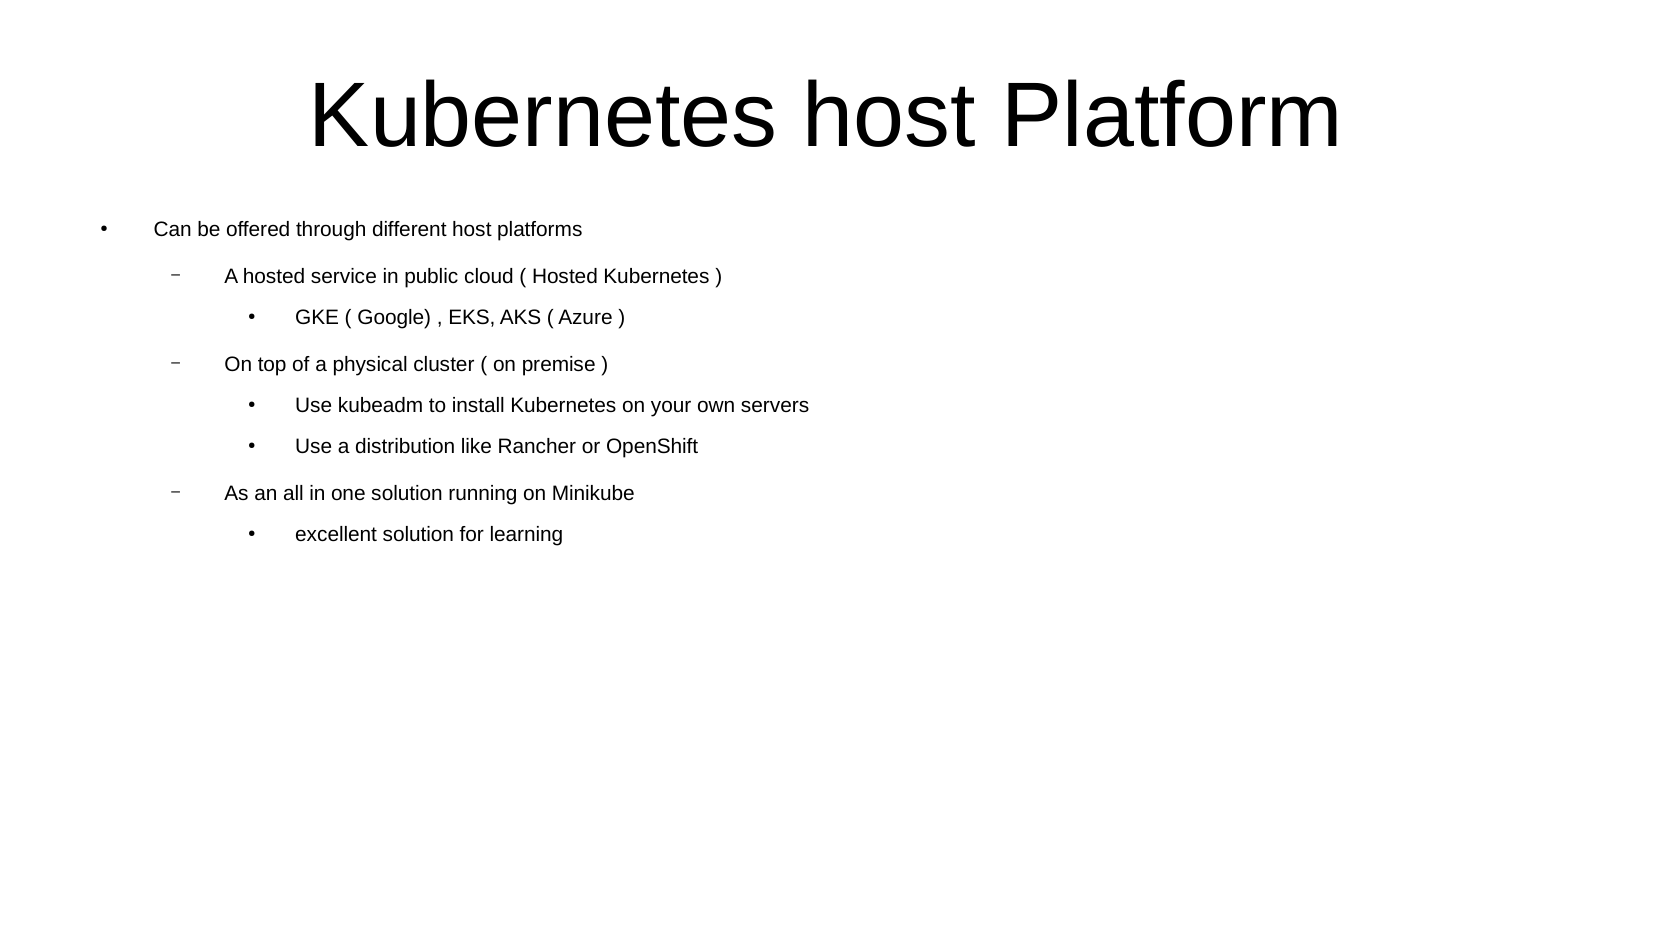

# Kubernetes host Platform
Can be offered through different host platforms
A hosted service in public cloud ( Hosted Kubernetes )
GKE ( Google) , EKS, AKS ( Azure )
On top of a physical cluster ( on premise )
Use kubeadm to install Kubernetes on your own servers
Use a distribution like Rancher or OpenShift
As an all in one solution running on Minikube
excellent solution for learning